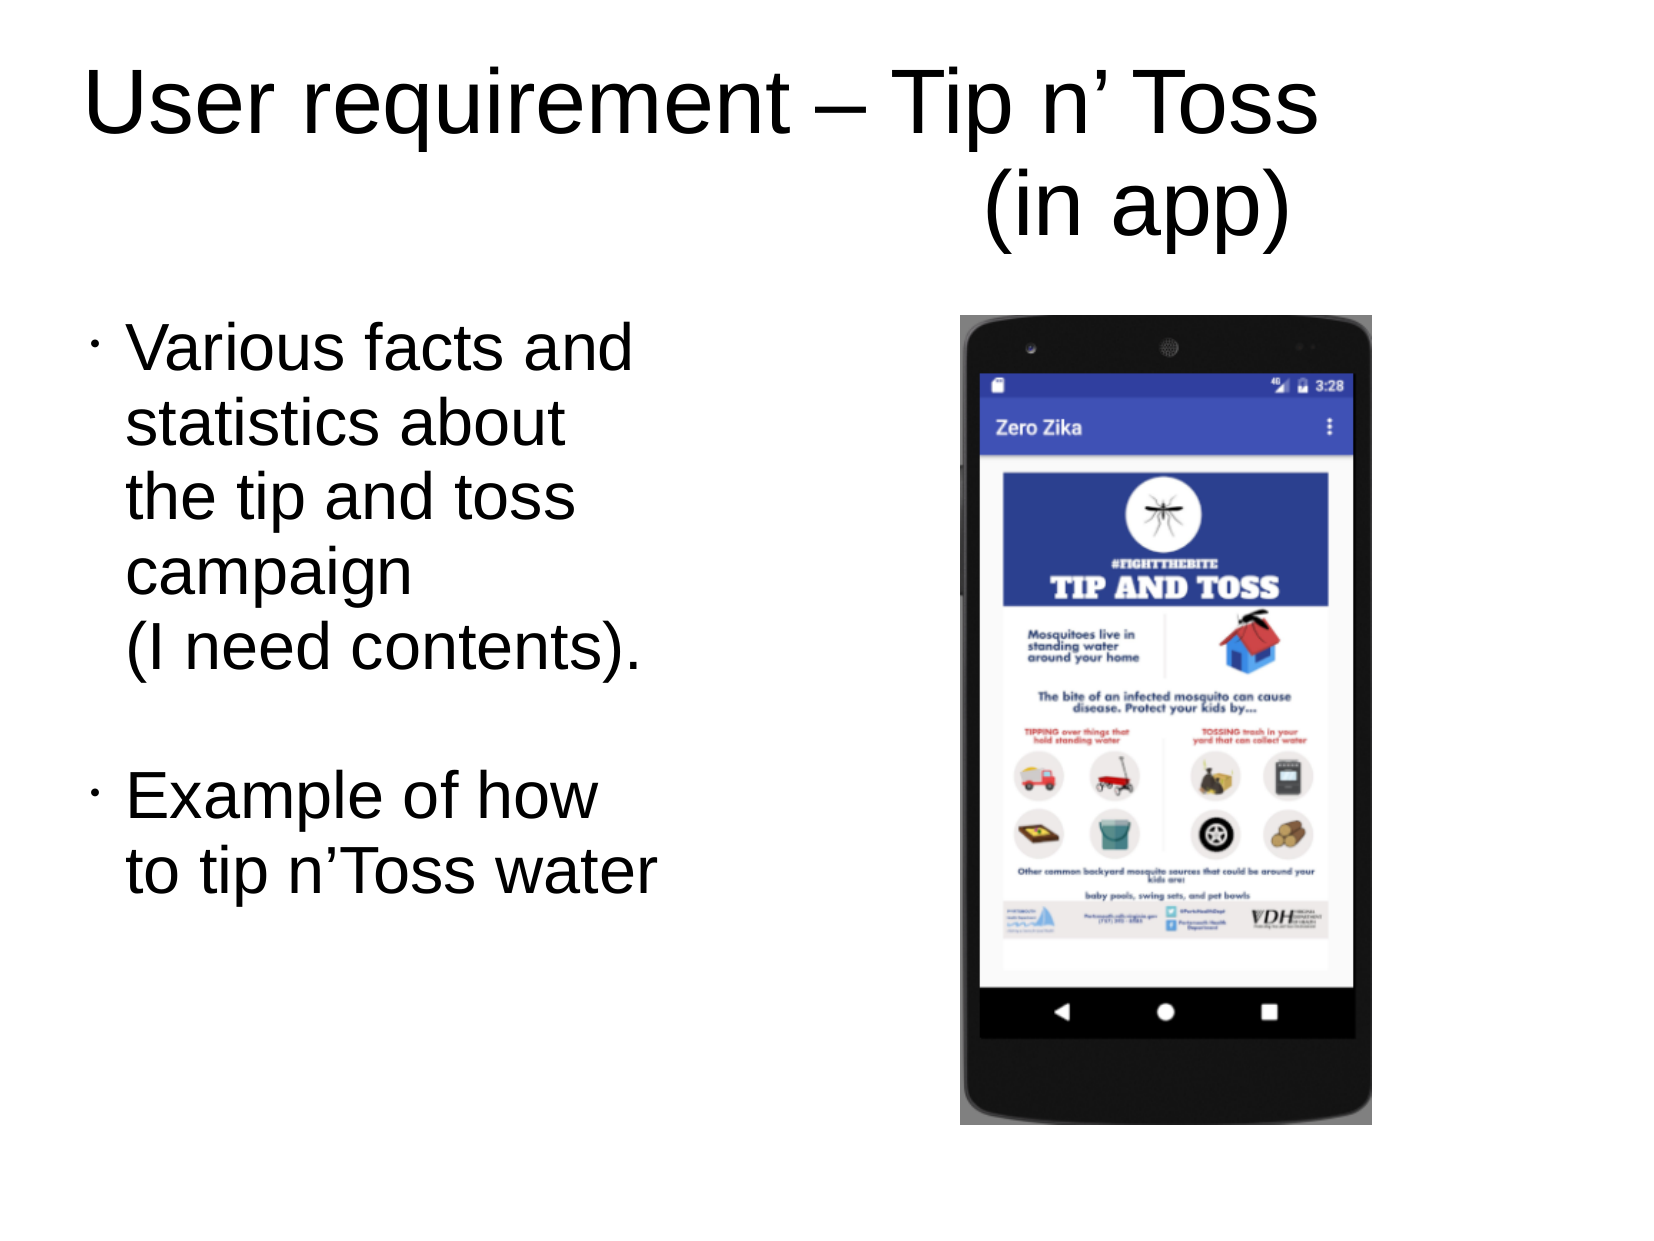

# User requirement – Tip n’ Toss (in app)
Various facts and statistics about the tip and toss campaign
(I need contents).
Example of how to tip n’Toss water